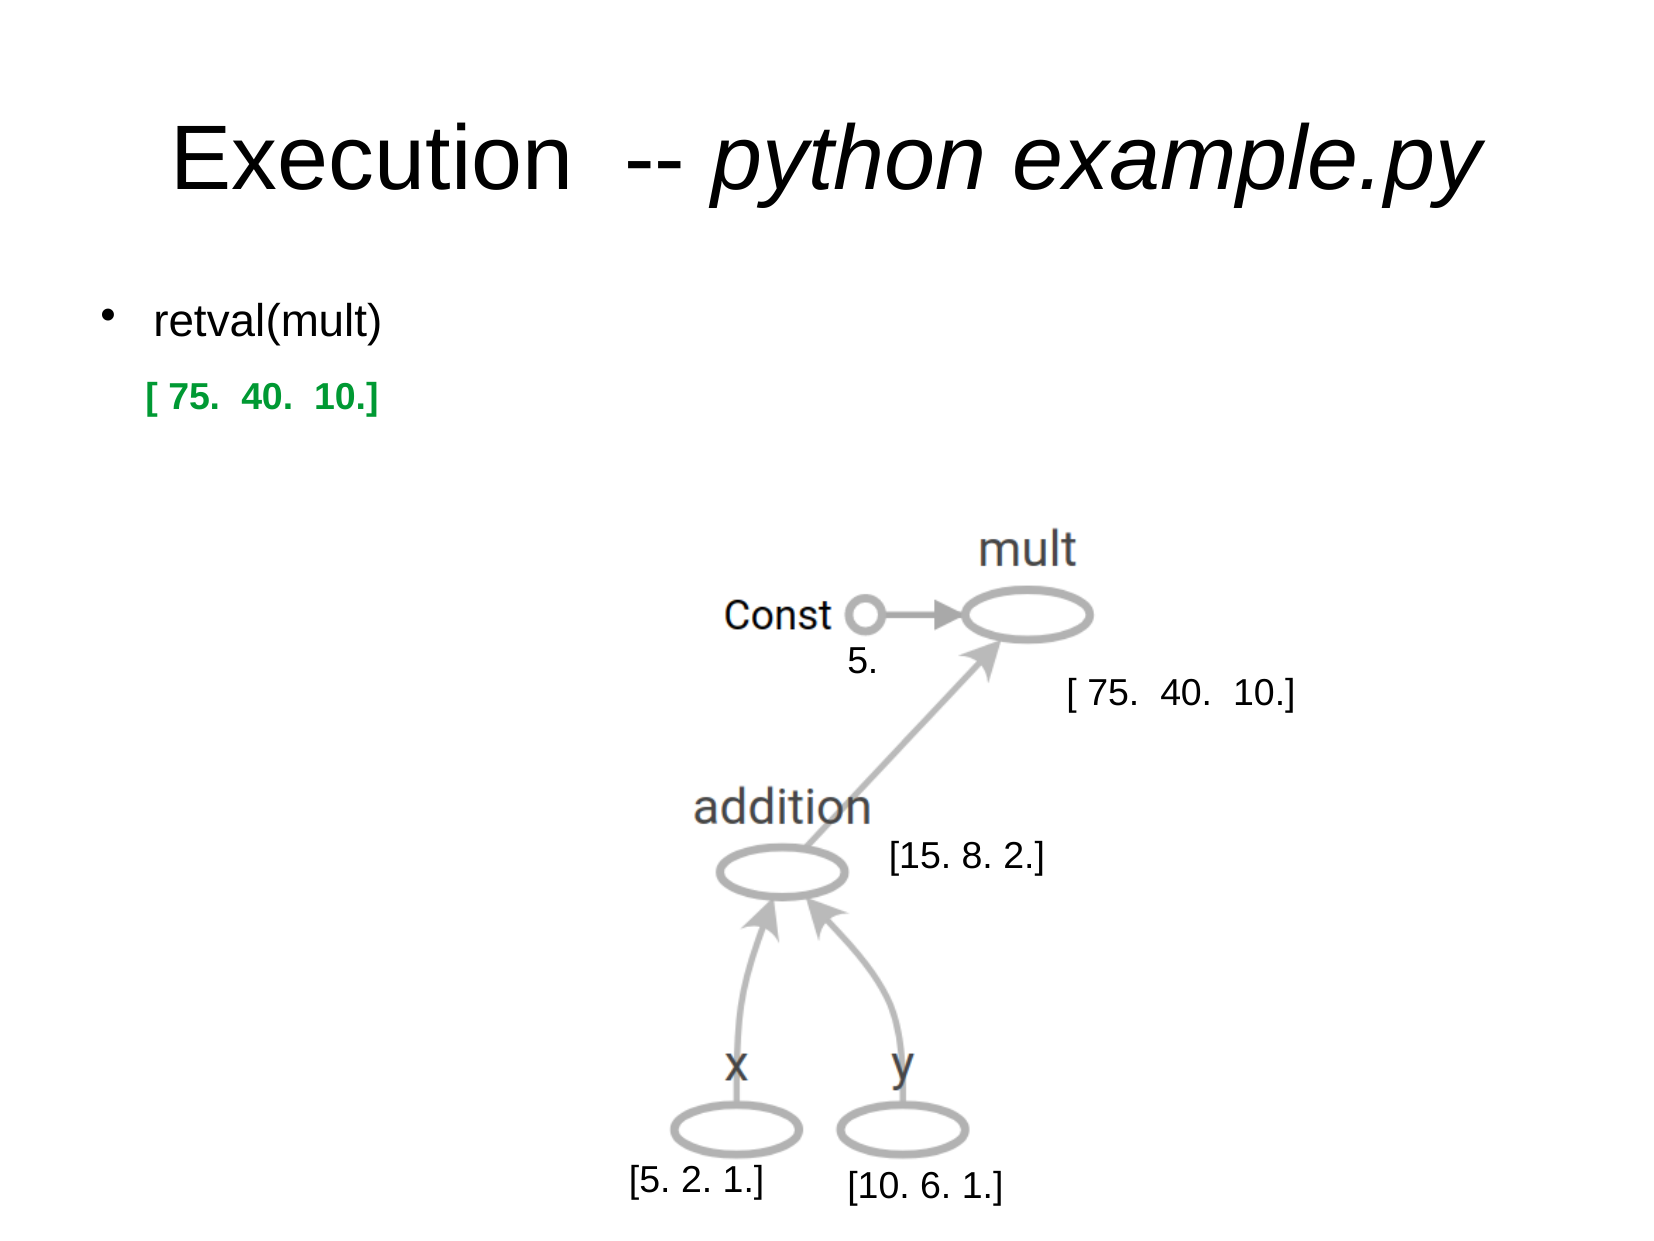

Execution -- python example.py
retval(mult)
[ 75. 40. 10.]
5.
[ 75. 40. 10.]
[15. 8. 2.]
[5. 2. 1.]
[10. 6. 1.]